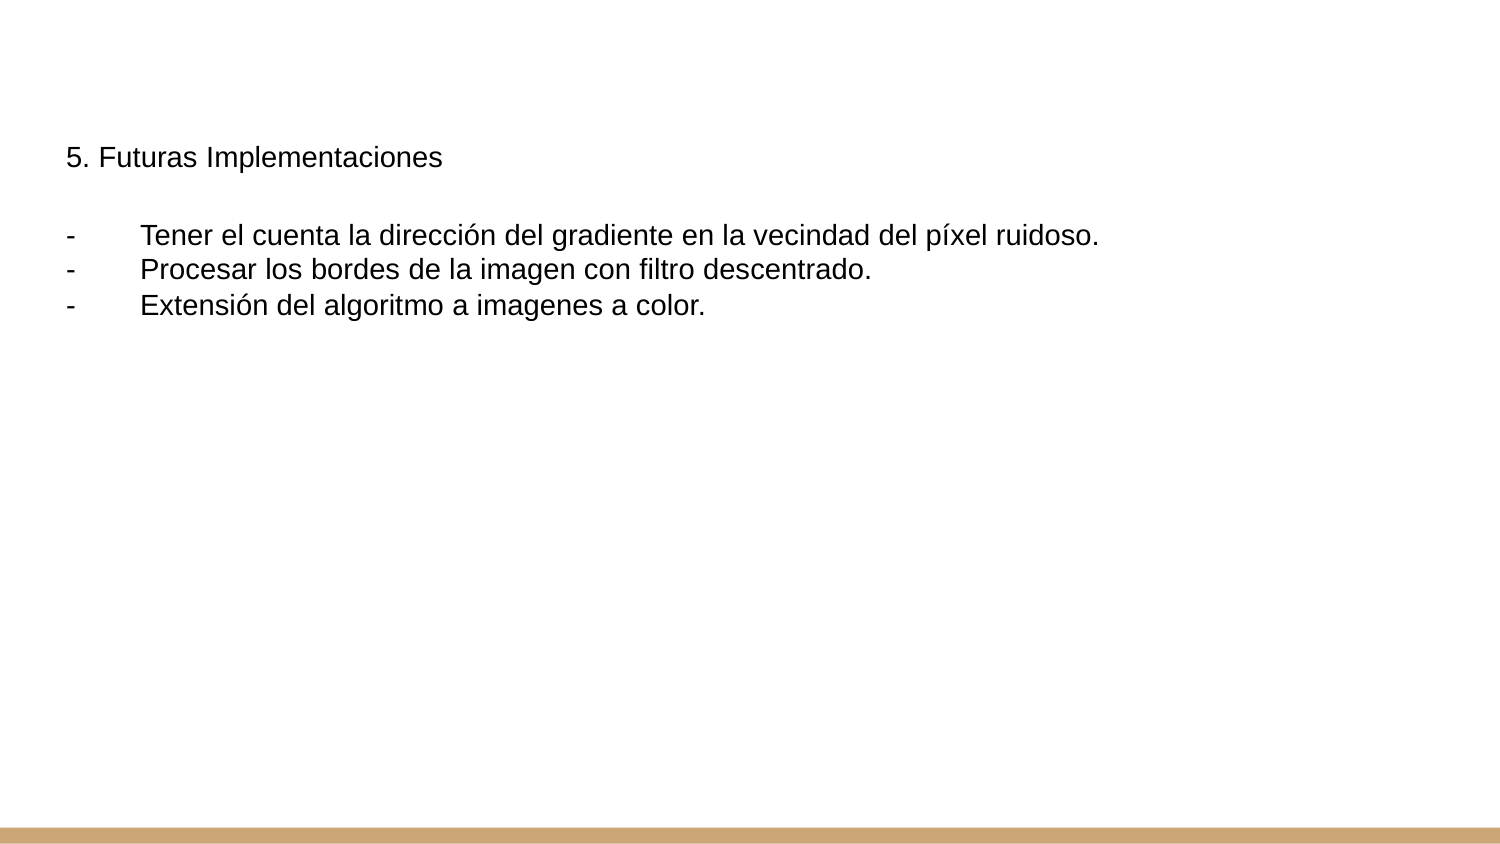

# 5. Futuras Implementaciones
-	Tener el cuenta la dirección del gradiente en la vecindad del píxel ruidoso.
-	Procesar los bordes de la imagen con filtro descentrado.
-	Extensión del algoritmo a imagenes a color.